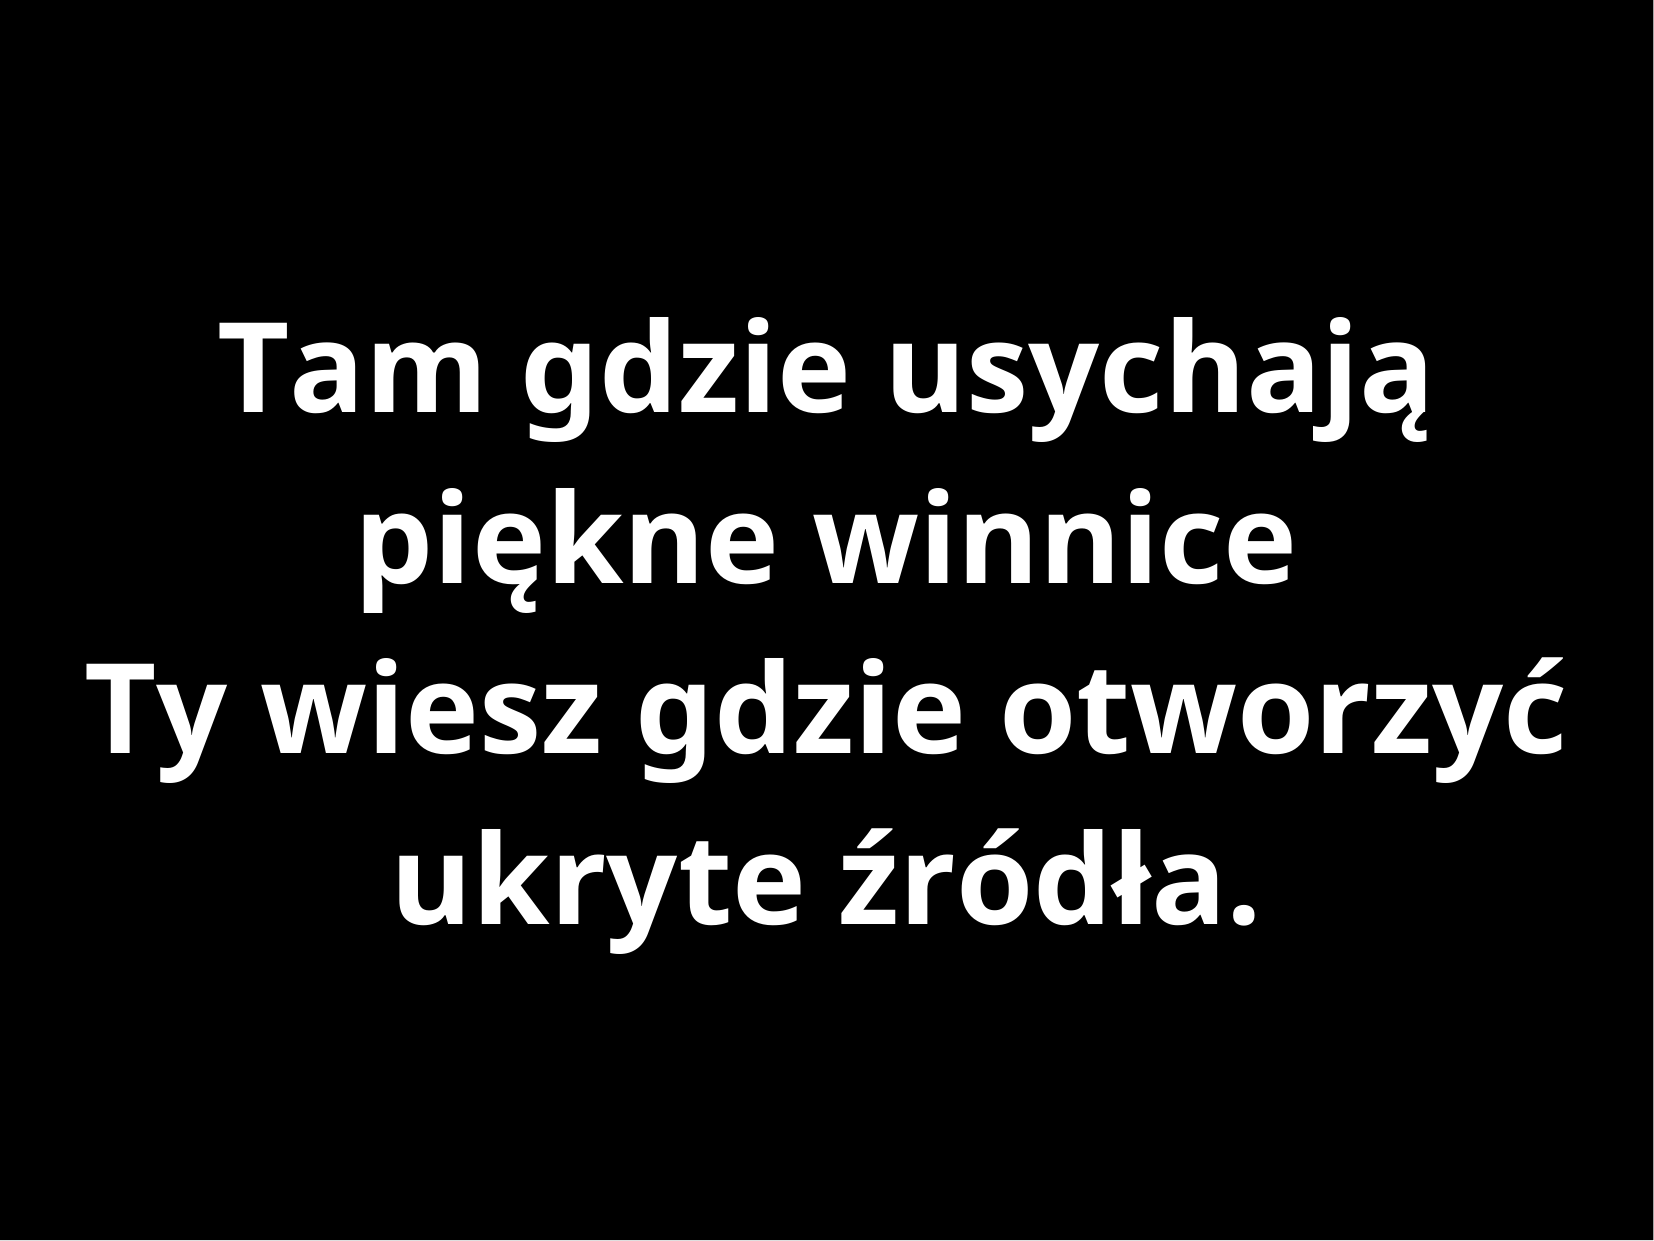

# Tam gdzie usychają piękne winnice Ty wiesz gdzie otworzyć ukryte źródła.